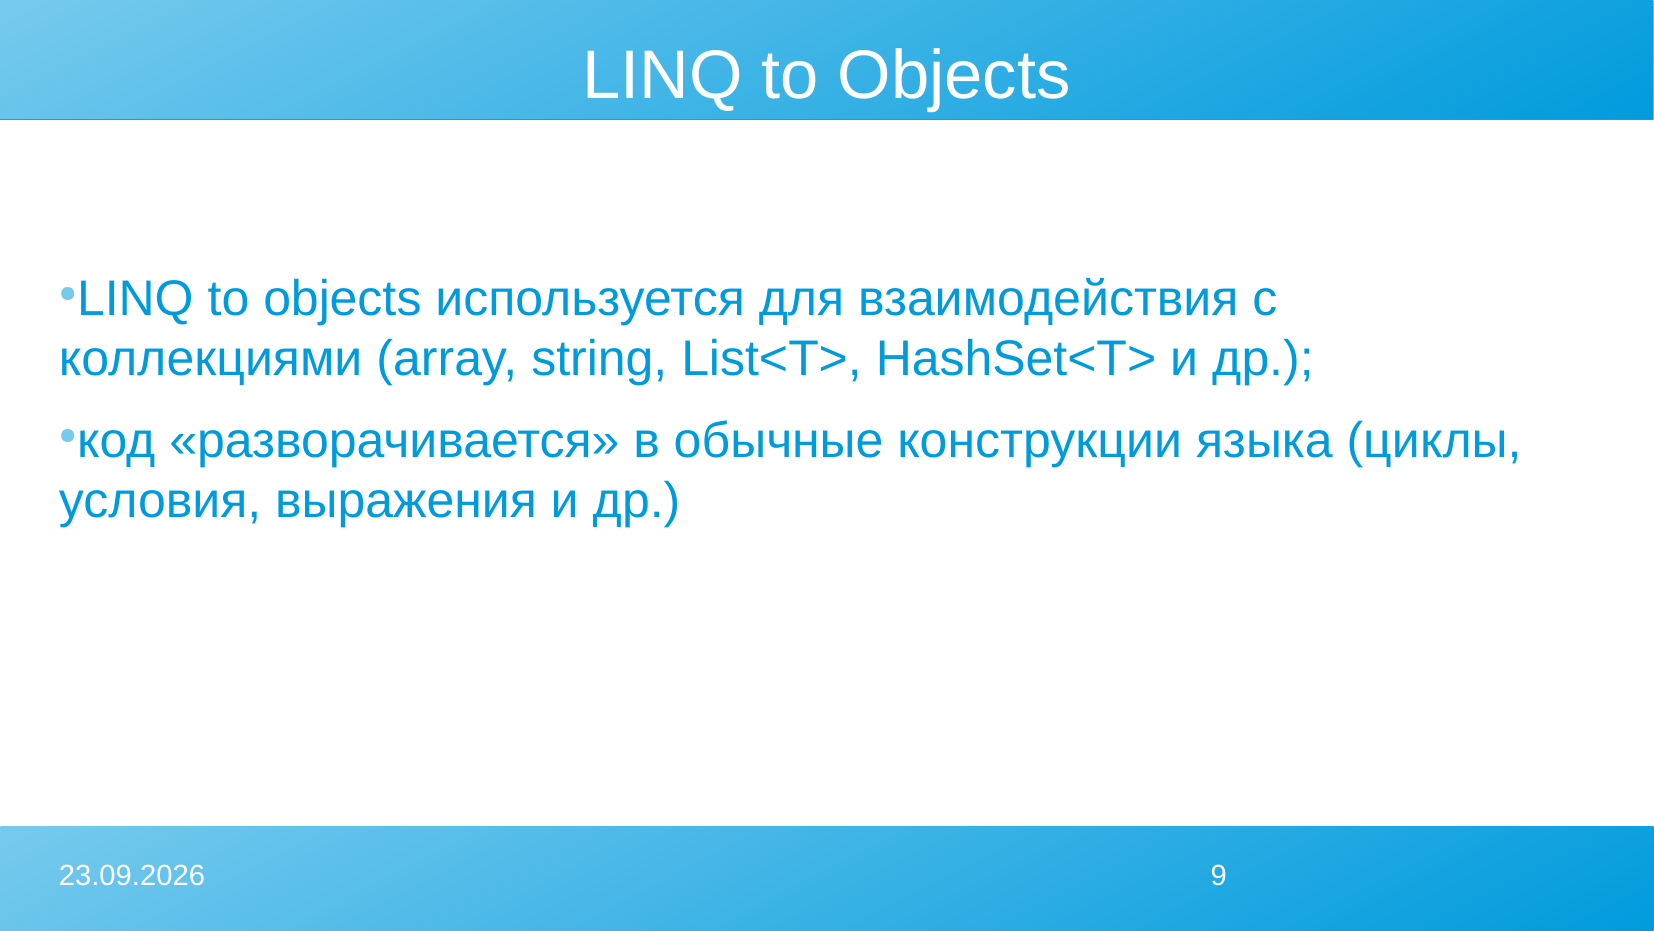

# LINQ to Objects
LINQ to objects используется для взаимодействия с коллекциями (array, string, List<T>, HashSet<T> и др.);
код «разворачивается» в обычные конструкции языка (циклы, условия, выражения и др.)